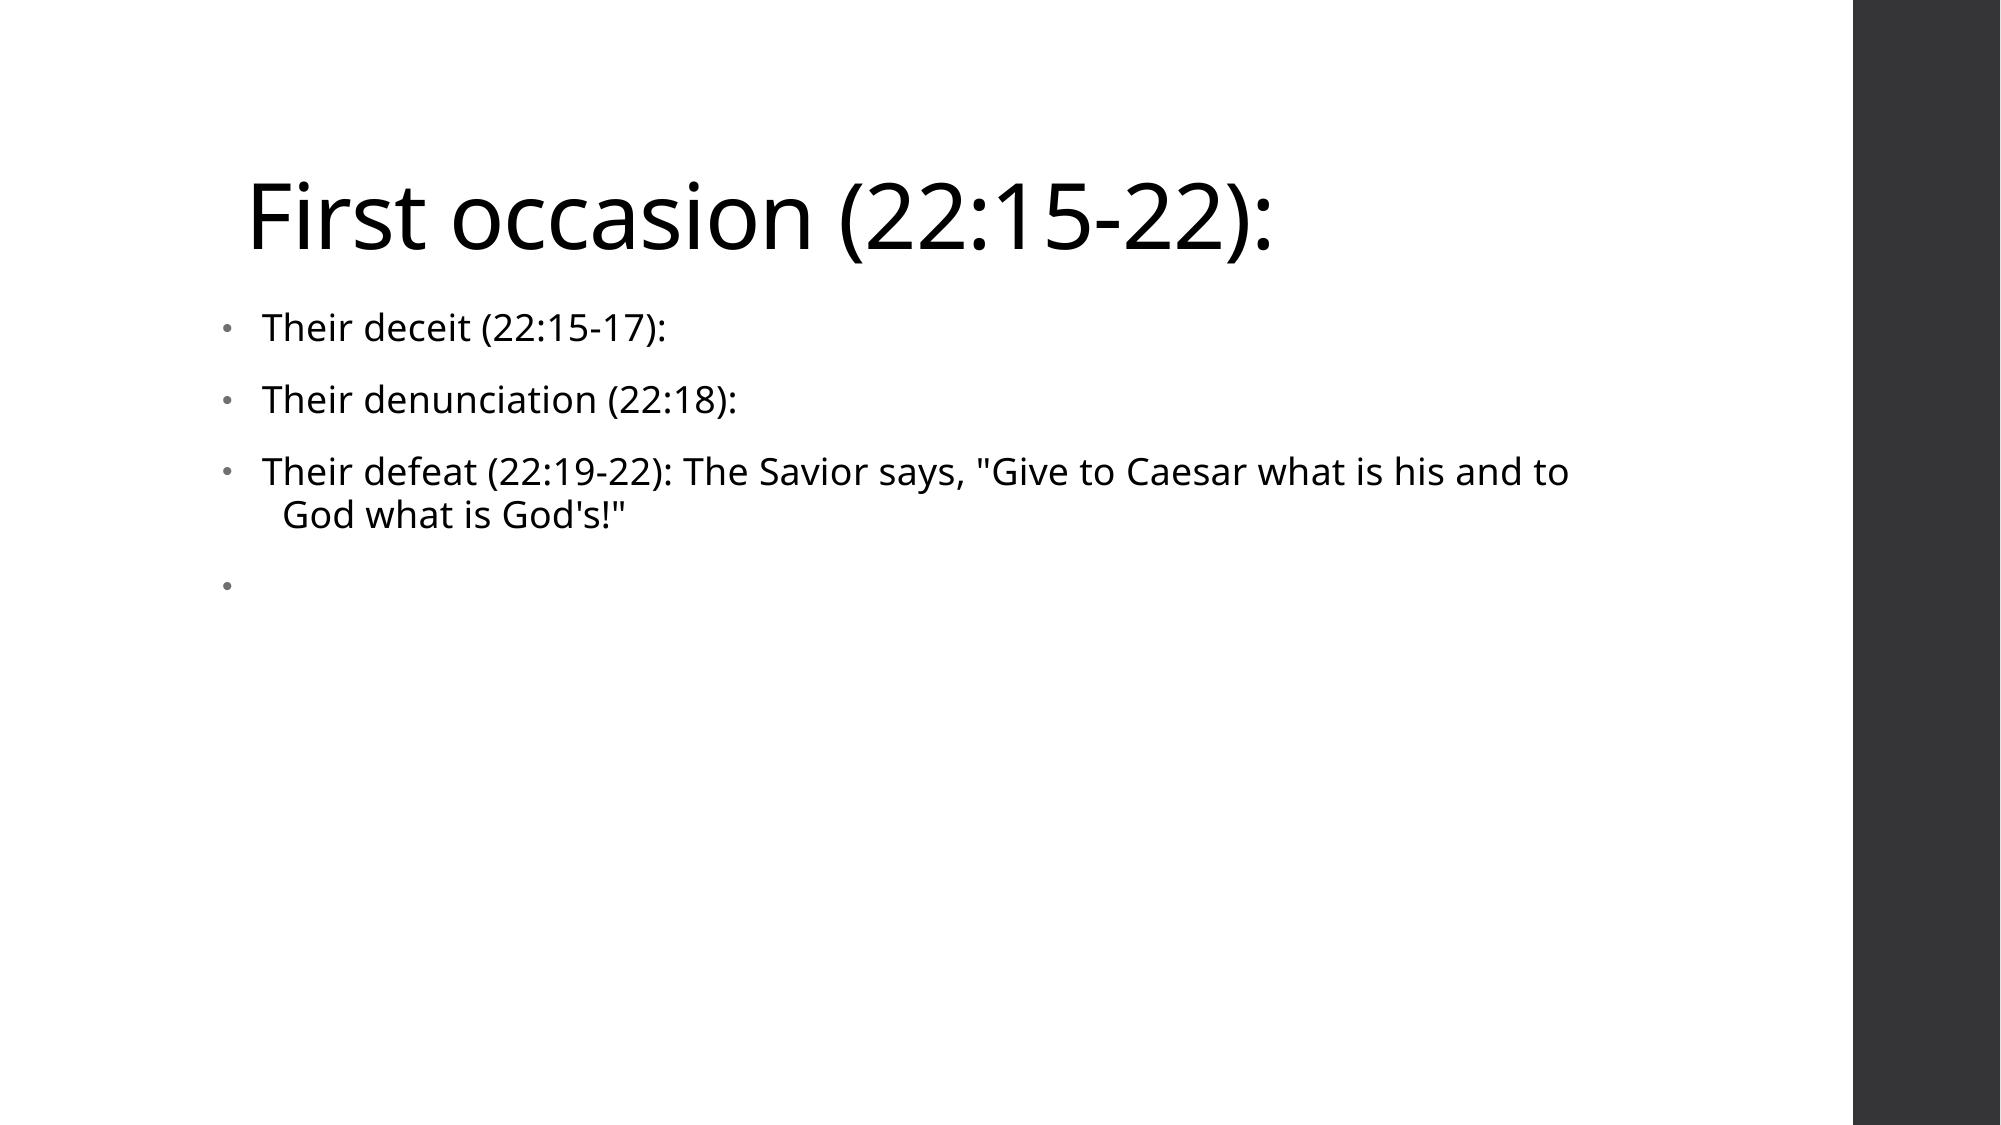

# First occasion (22:15-22):
 Their deceit (22:15-17):
 Their denunciation (22:18):
 Their defeat (22:19-22): The Savior says, "Give to Caesar what is his and to God what is God's!"